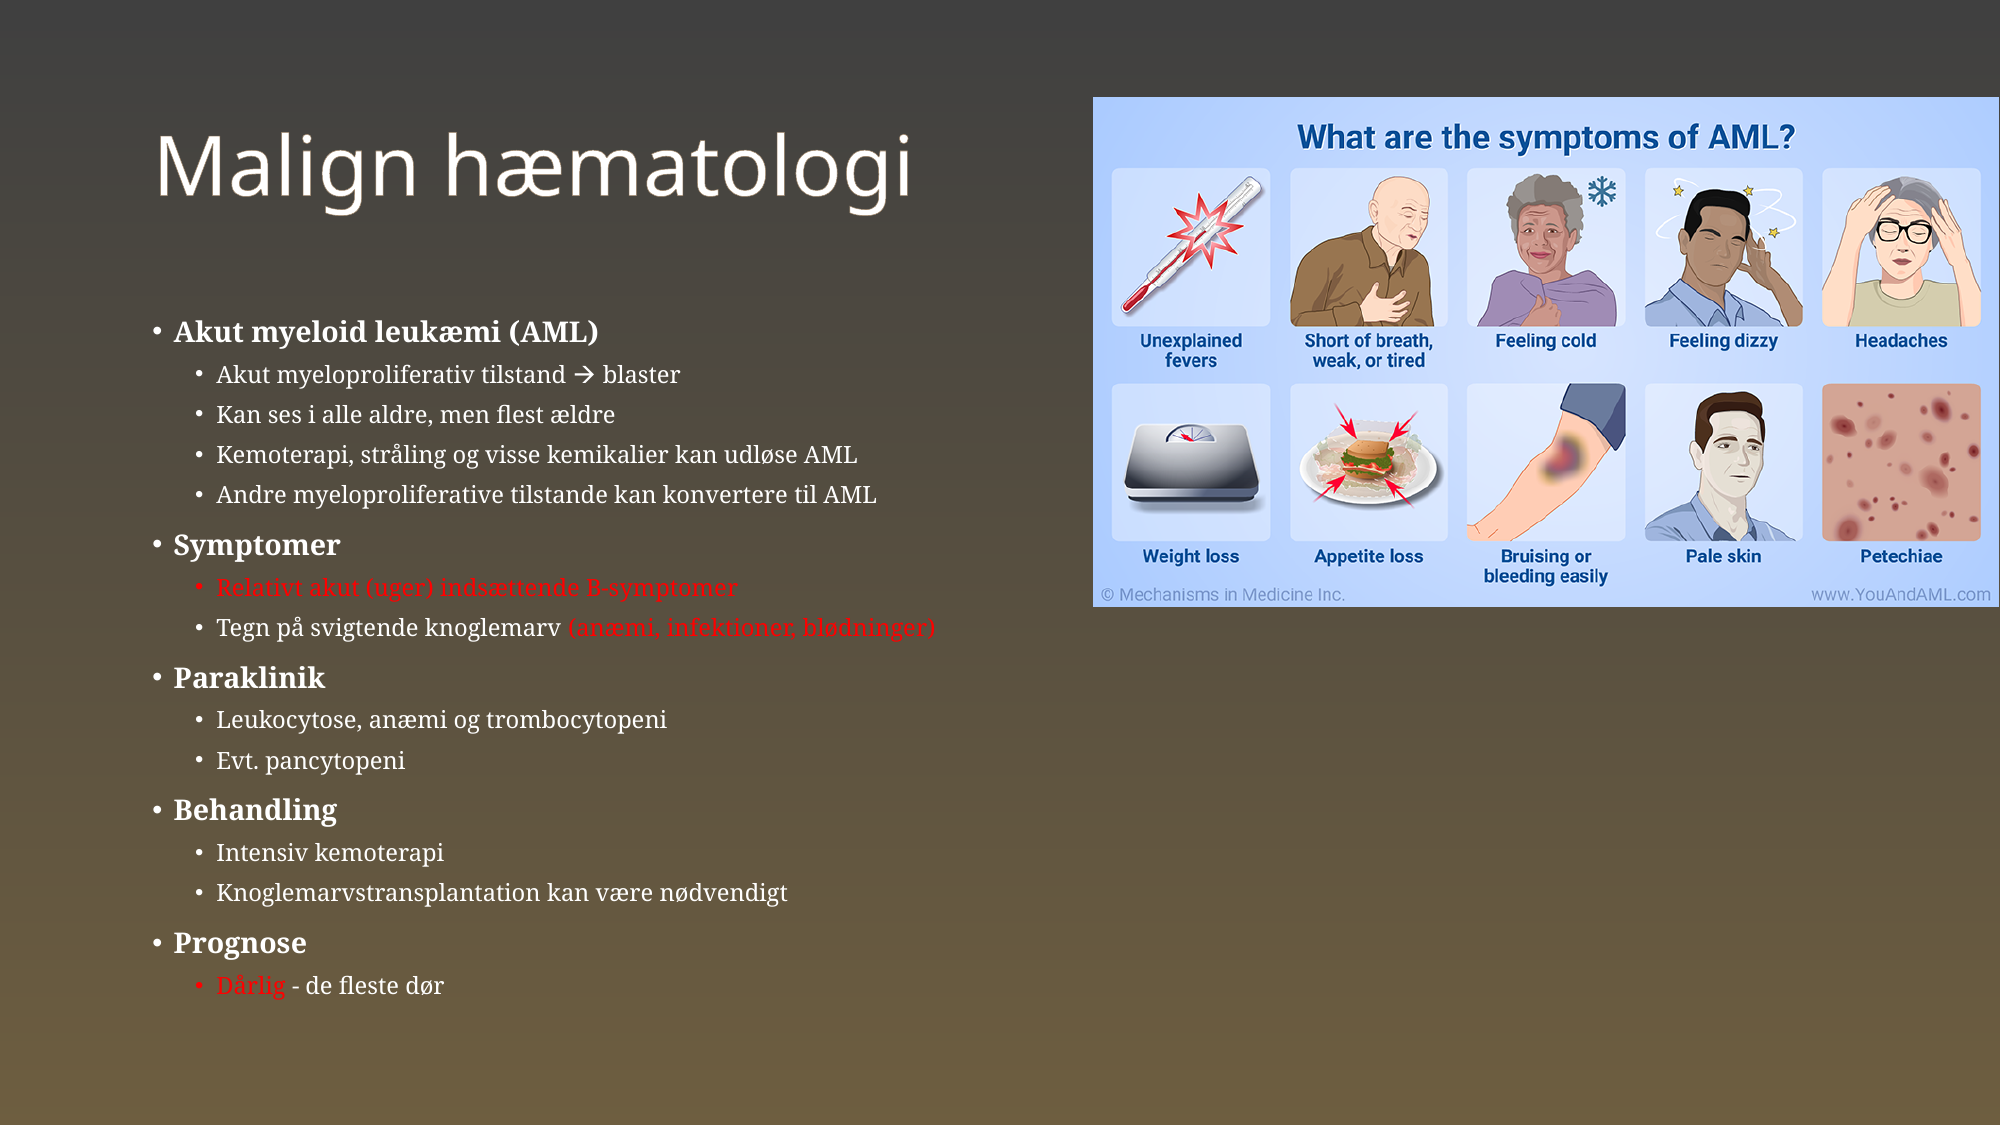

# Malign hæmatologi
Akut myeloid leukæmi (AML)
Akut myeloproliferativ tilstand  blaster
Kan ses i alle aldre, men flest ældre
Kemoterapi, stråling og visse kemikalier kan udløse AML
Andre myeloproliferative tilstande kan konvertere til AML
Symptomer
Relativt akut (uger) indsættende B-symptomer
Tegn på svigtende knoglemarv (anæmi, infektioner, blødninger)
Paraklinik
Leukocytose, anæmi og trombocytopeni
Evt. pancytopeni
Behandling
Intensiv kemoterapi
Knoglemarvstransplantation kan være nødvendigt
Prognose
Dårlig - de fleste dør